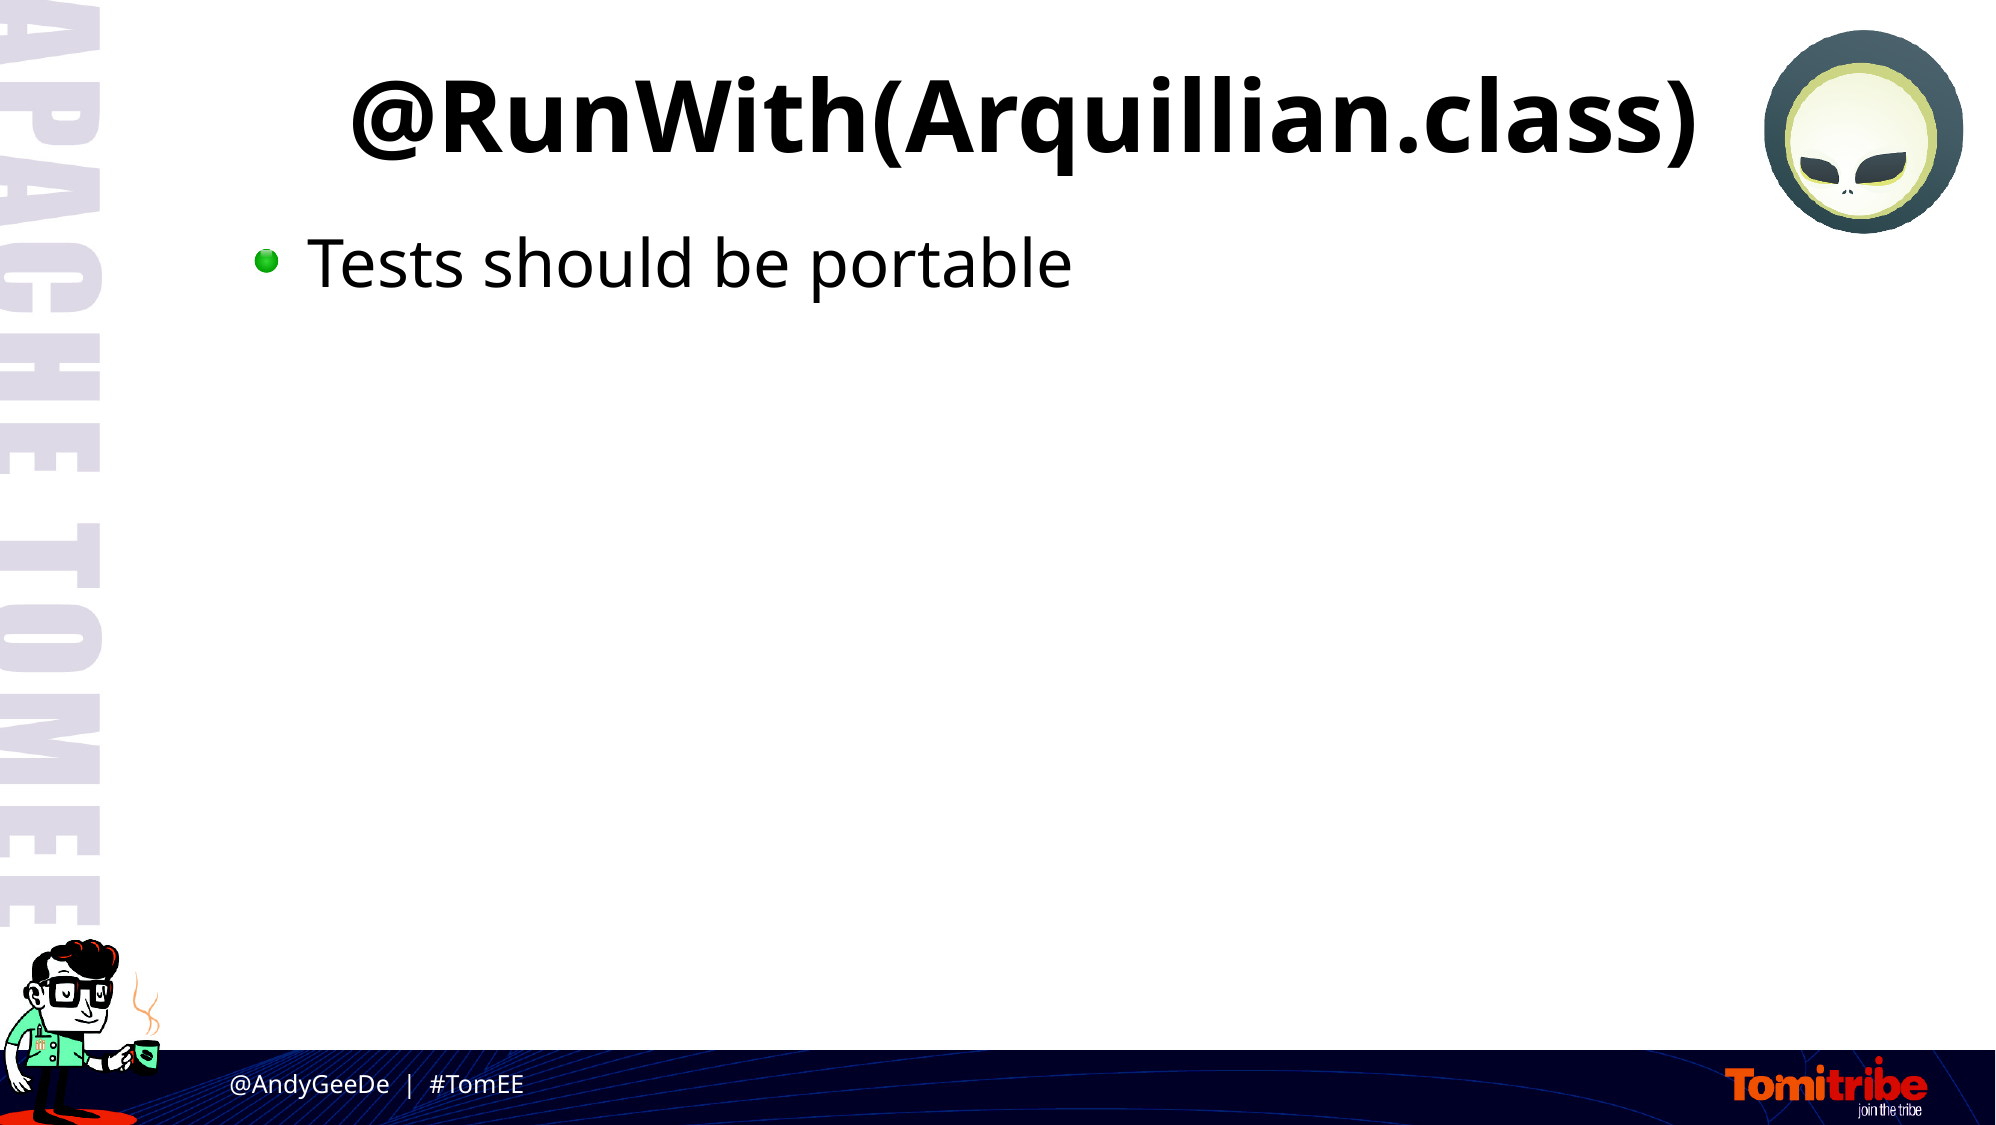

# @RunWith(Arquillian.class)
Tests should be portable
@AndyGeeDe | #TomEE